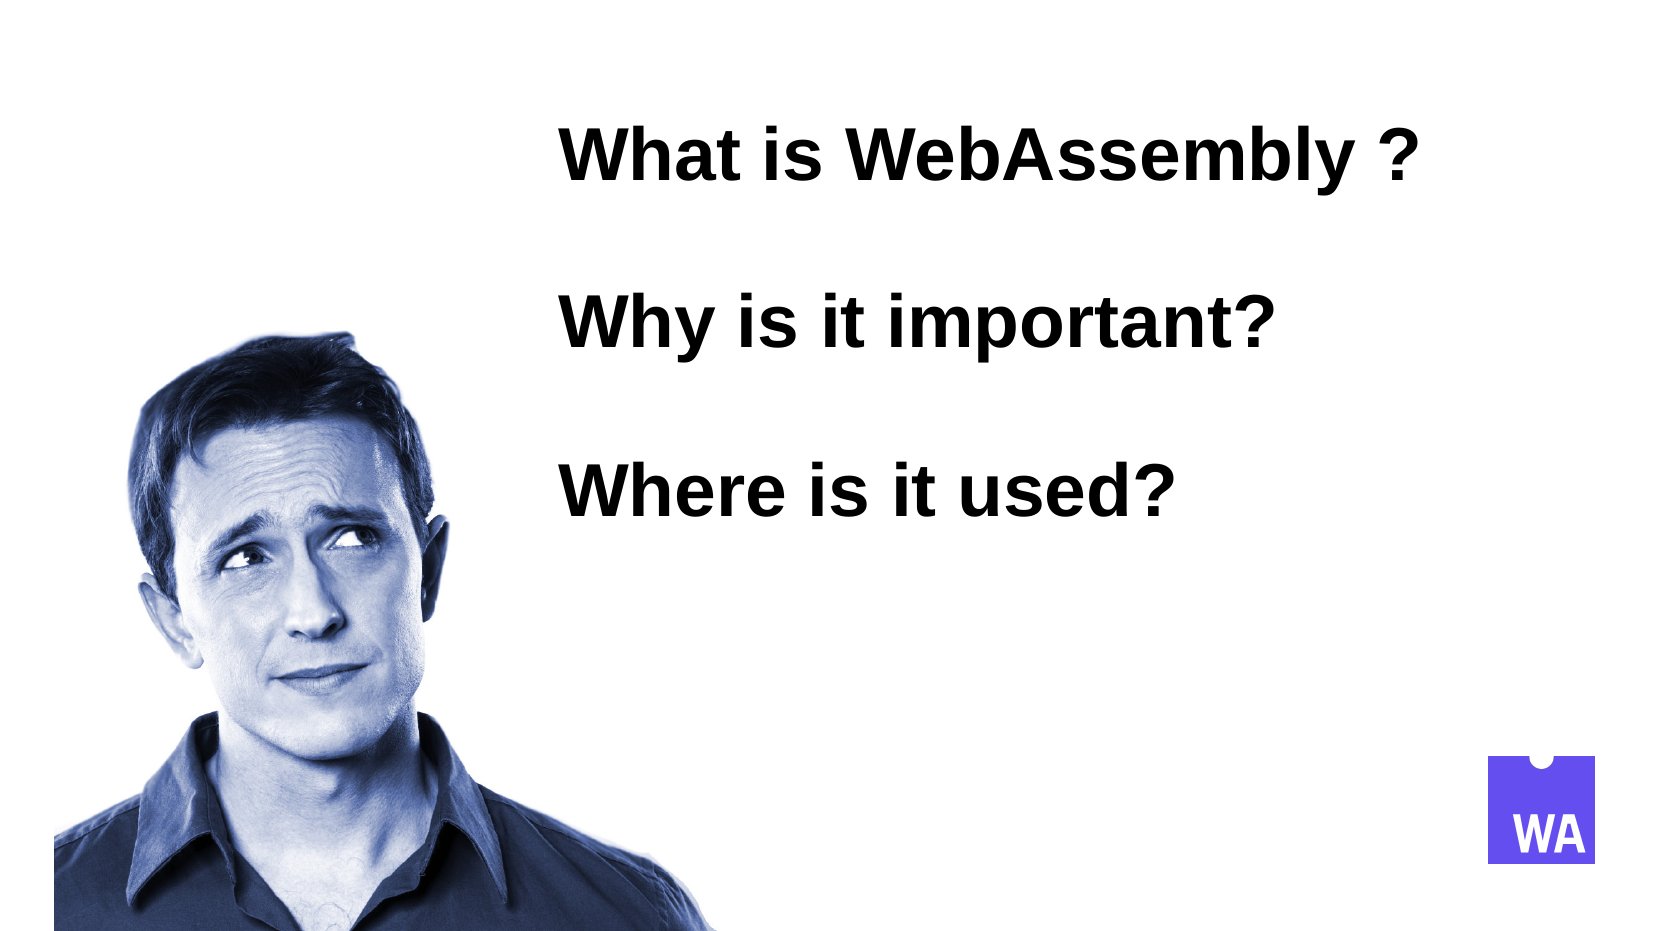

What is WebAssembly ?
Why is it important?
Where is it used?